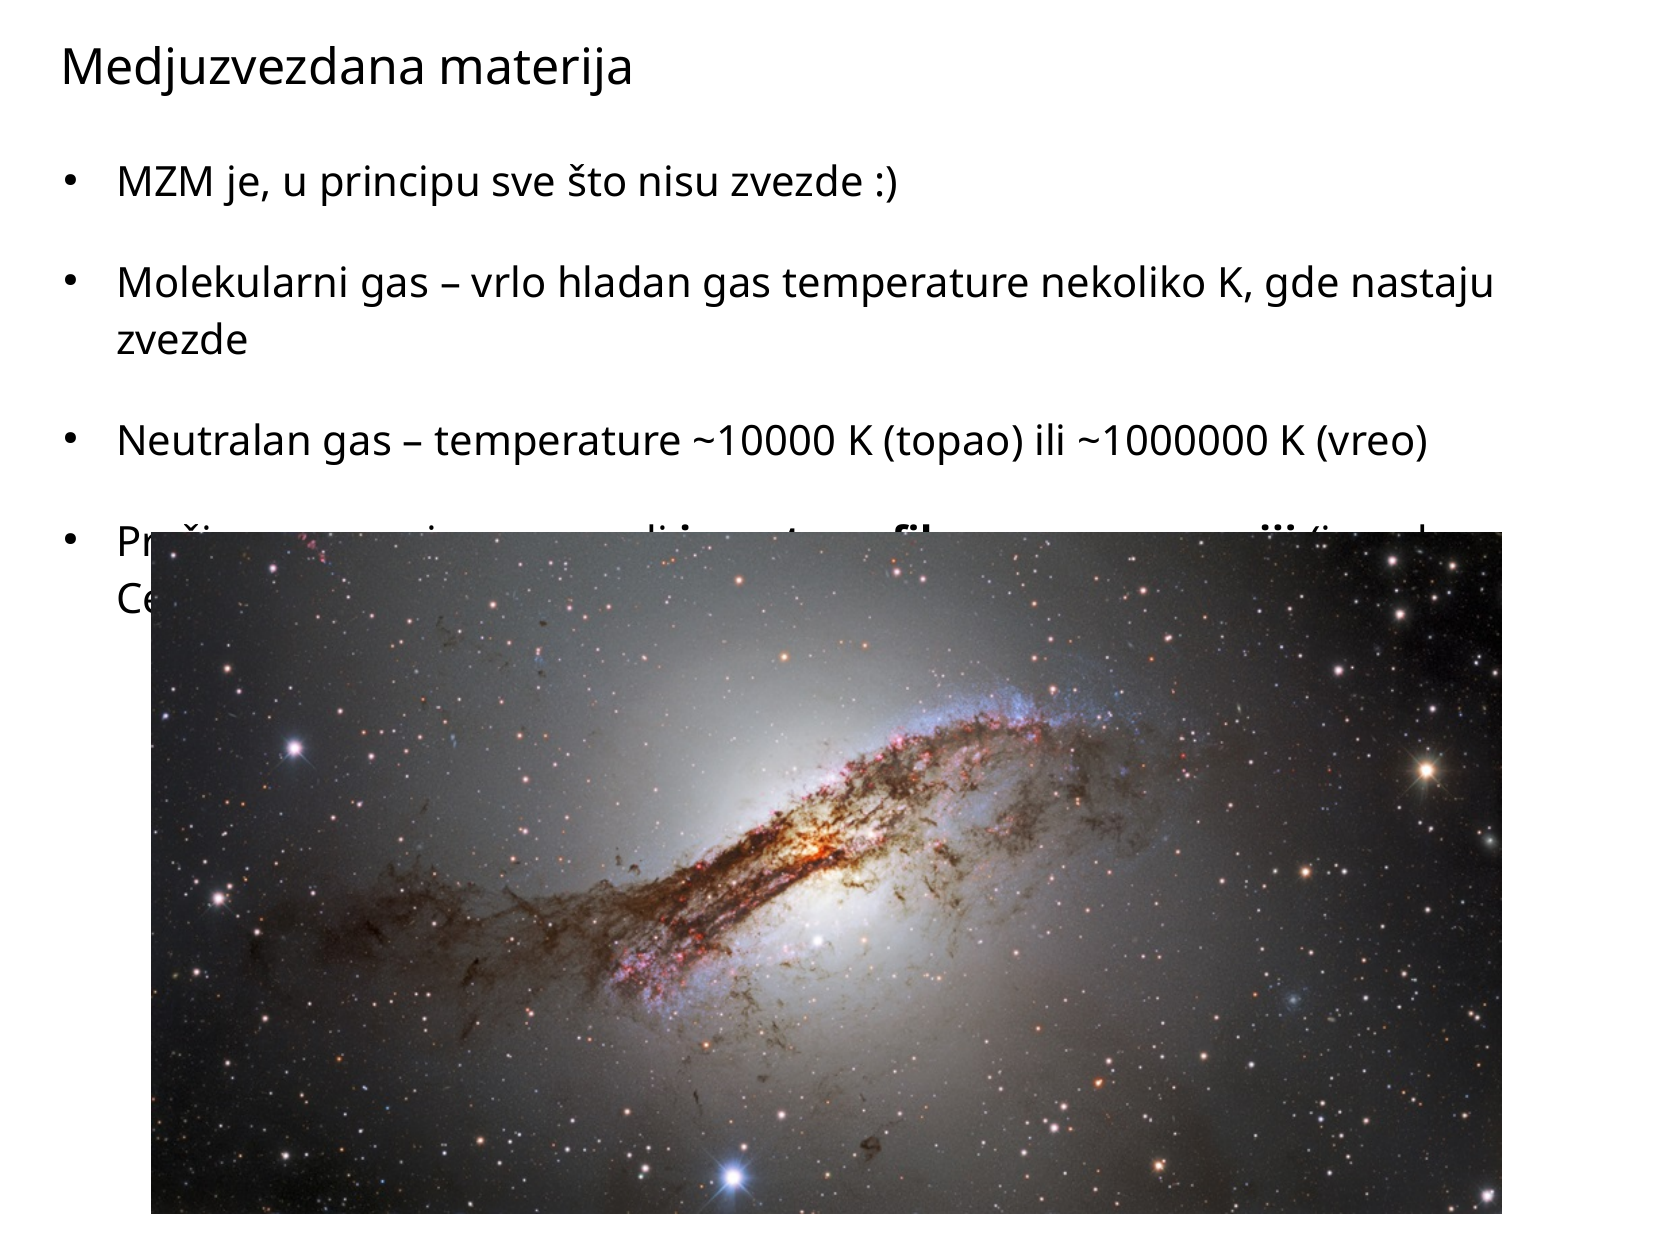

# Medjuzvezdana materija
MZM je, u principu sve što nisu zvezde :)
Molekularni gas – vrlo hladan gas temperature nekoliko K, gde nastaju zvezde
Neutralan gas – temperature ~10000 K (topao) ili ~1000000 K (vreo)
Prašina – nema je mnogo ali izuzetno efikasna u apsorpciji (ispod: Centaurus A)